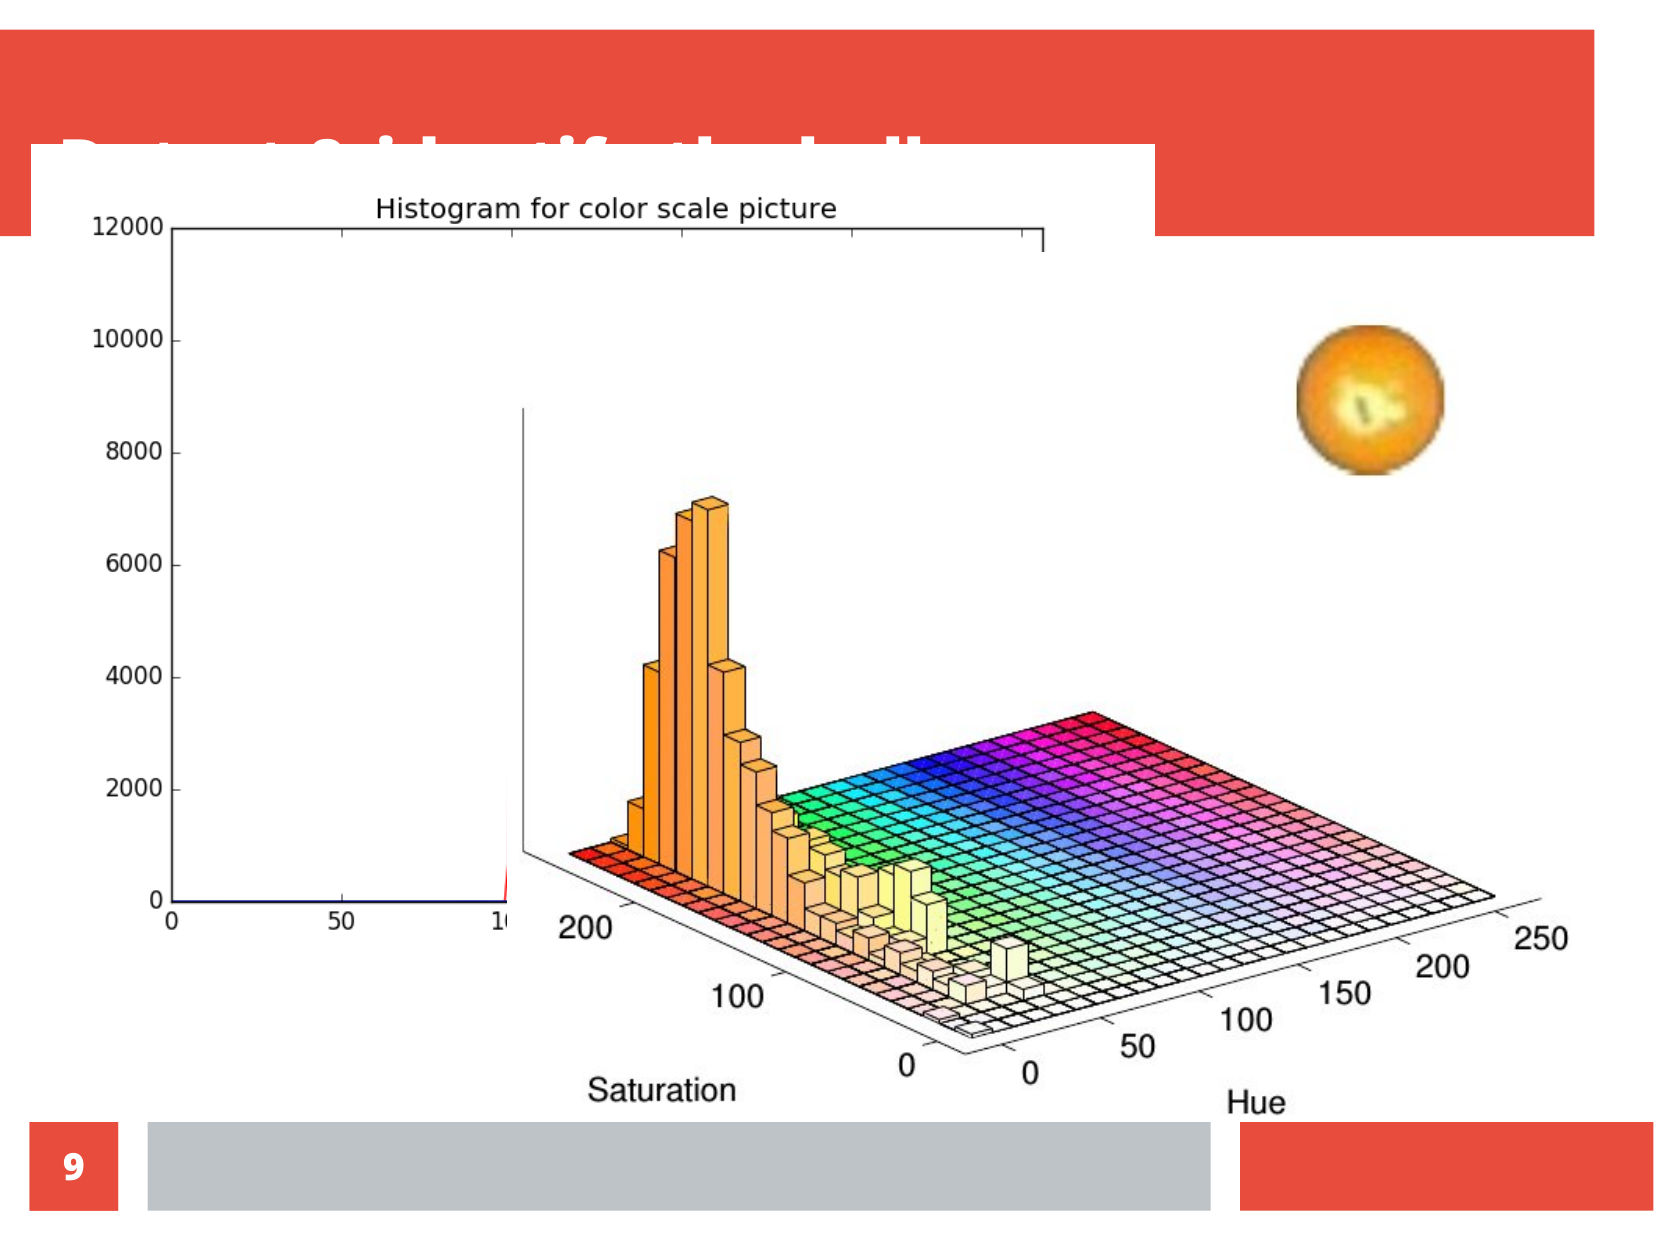

# Detect & identify the balls
Second Try: Pure Color Range Filter.
RGB → HSV (It’s easier to apply range filter, as in RGB the color is too dispersed)
9